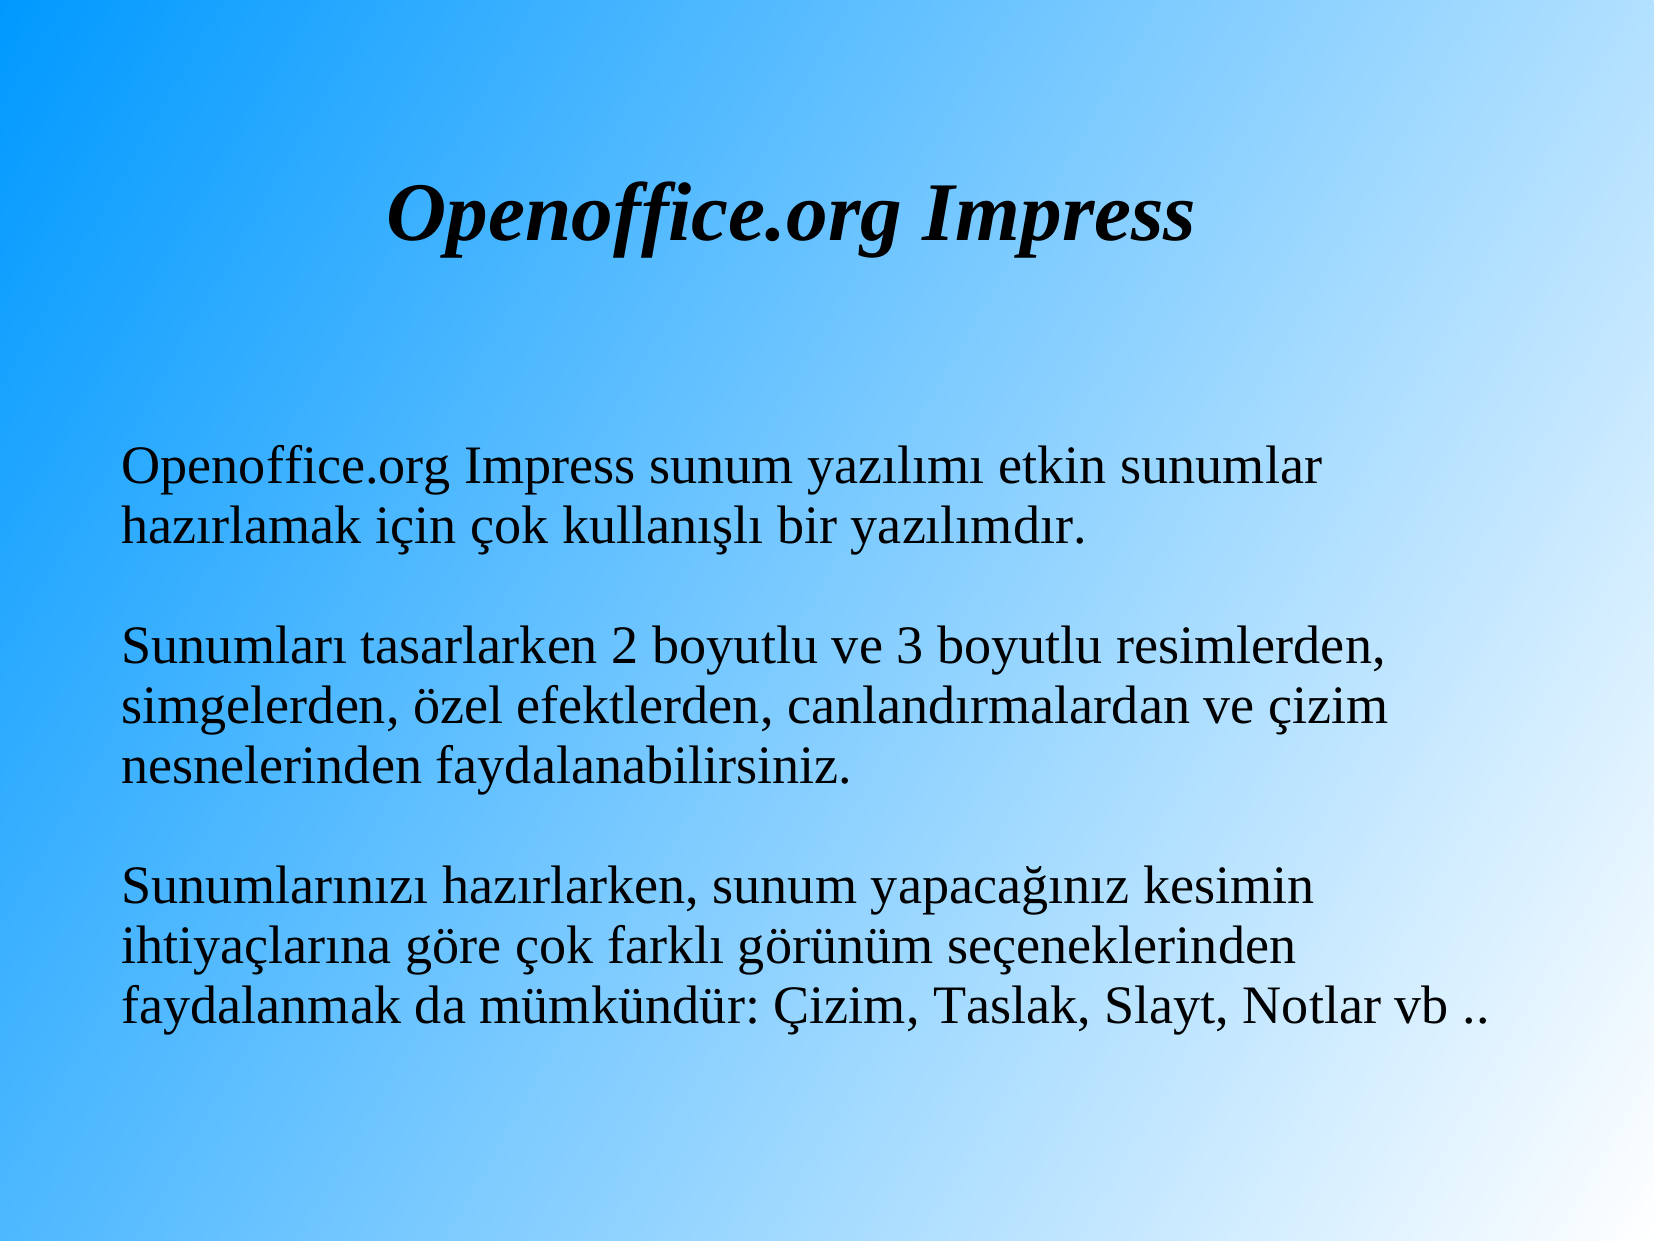

# Openoffice.org Impress
Openoffice.org Impress sunum yazılımı etkin sunumlar hazırlamak için çok kullanışlı bir yazılımdır.
Sunumları tasarlarken 2 boyutlu ve 3 boyutlu resimlerden, simgelerden, özel efektlerden, canlandırmalardan ve çizim nesnelerinden faydalanabilirsiniz.
Sunumlarınızı hazırlarken, sunum yapacağınız kesimin ihtiyaçlarına göre çok farklı görünüm seçeneklerinden faydalanmak da mümkündür: Çizim, Taslak, Slayt, Notlar vb ..